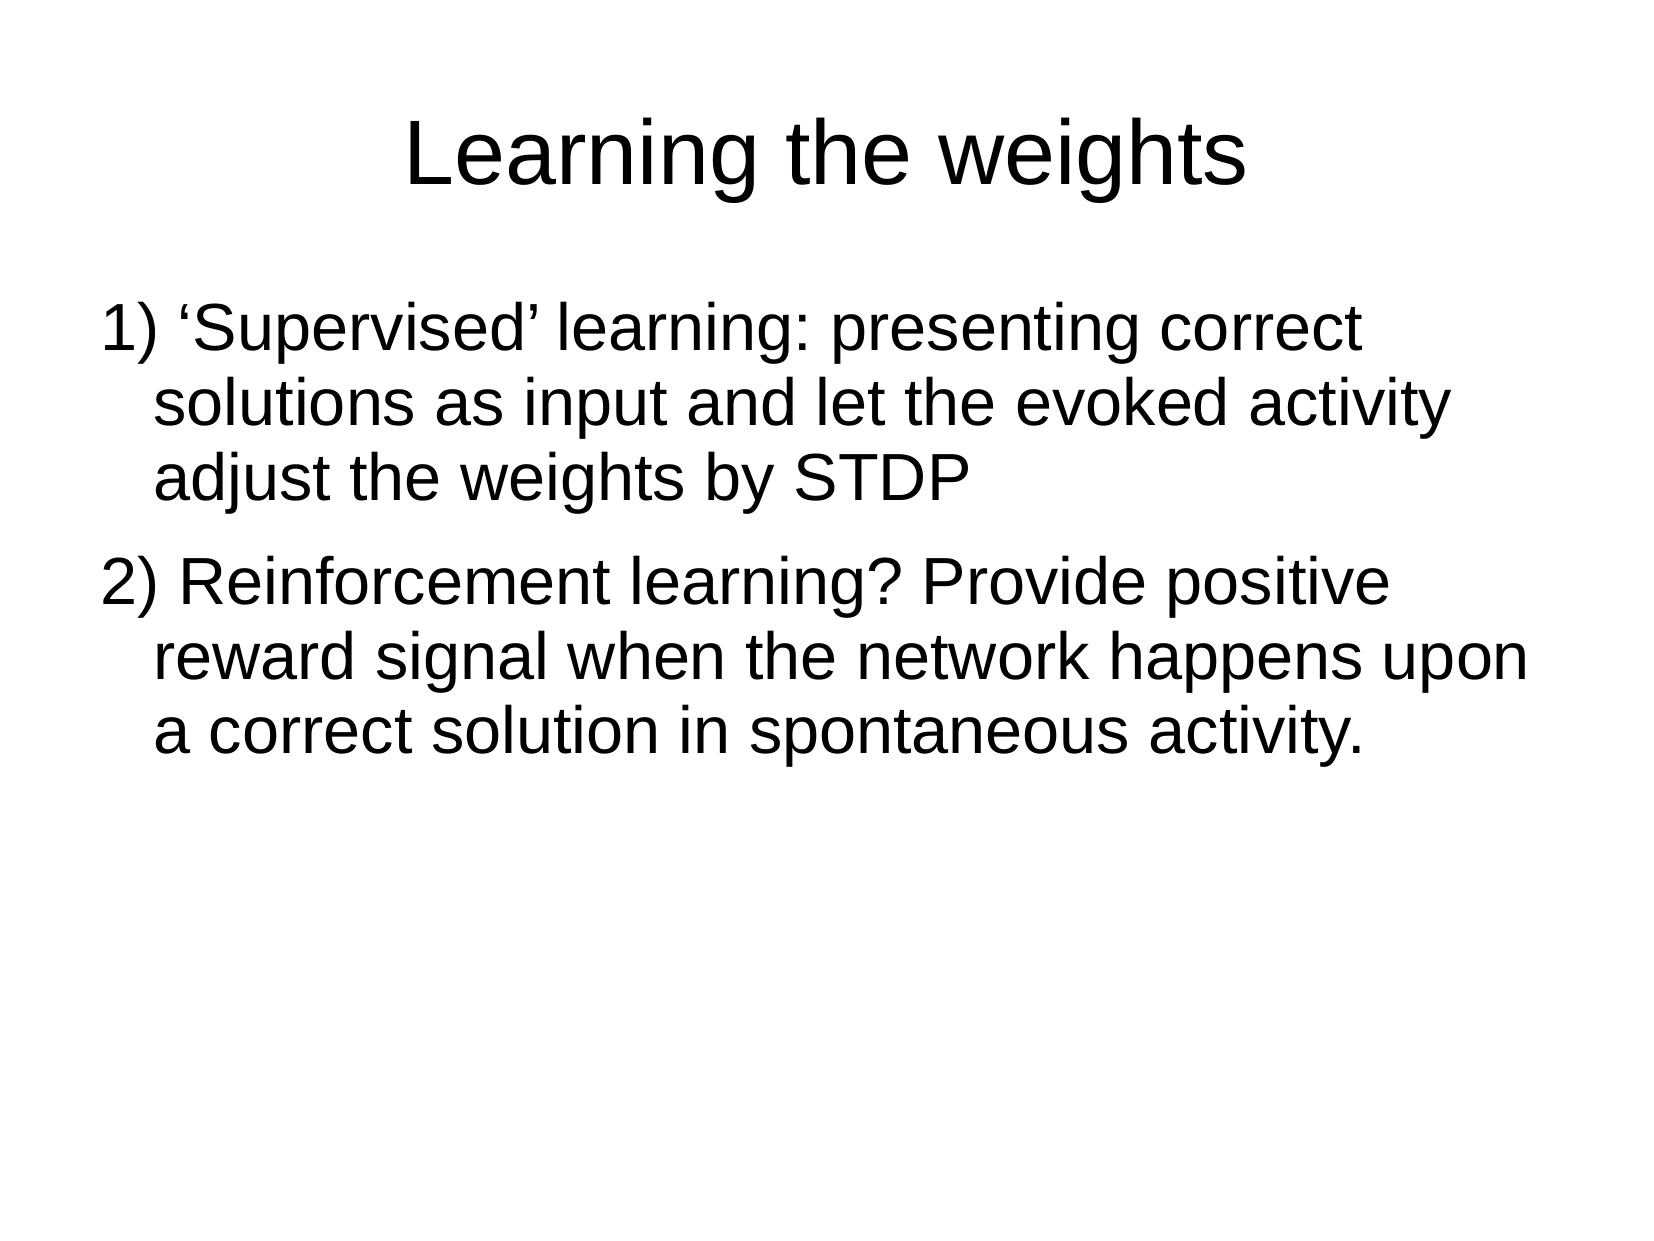

# Learning the weights
 ‘Supervised’ learning: presenting correct solutions as input and let the evoked activity adjust the weights by STDP
 Reinforcement learning? Provide positive reward signal when the network happens upon a correct solution in spontaneous activity.